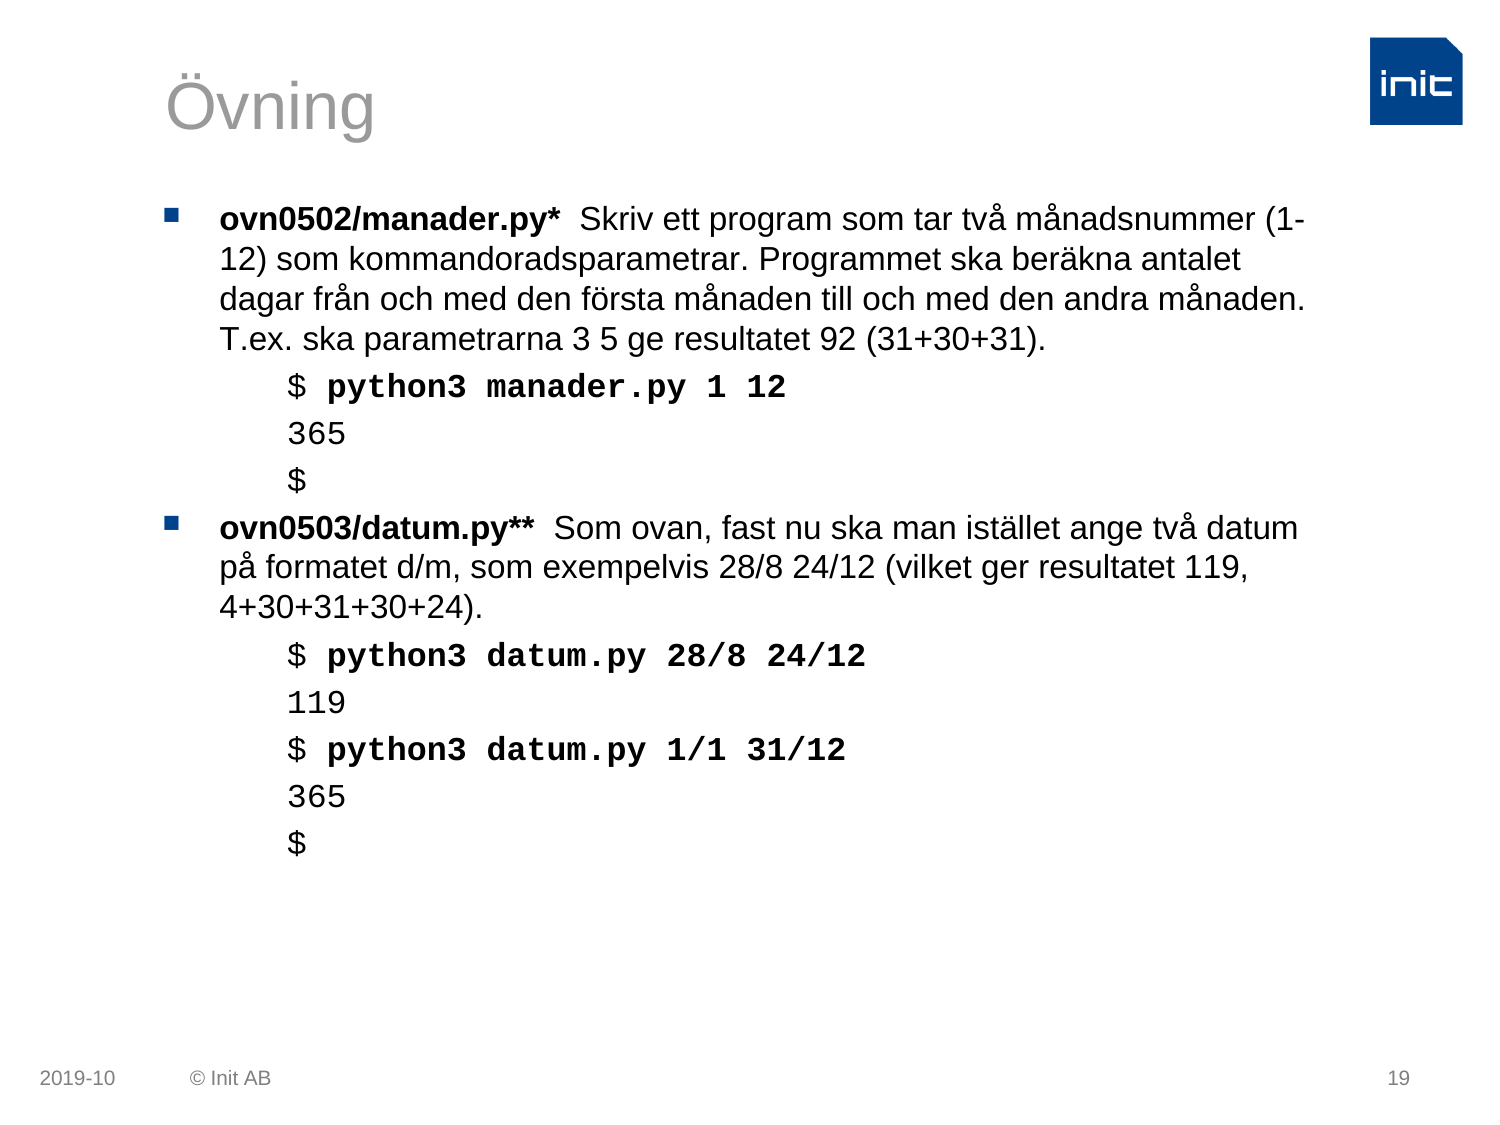

Övning
ovn0502/manader.py* Skriv ett program som tar två månadsnummer (1-12) som kommandoradsparametrar. Programmet ska beräkna antalet dagar från och med den första månaden till och med den andra månaden. T.ex. ska parametrarna 3 5 ge resultatet 92 (31+30+31).
$ python3 manader.py 1 12
365
$
ovn0503/datum.py** Som ovan, fast nu ska man istället ange två datum på formatet d/m, som exempelvis 28/8 24/12 (vilket ger resultatet 119, 4+30+31+30+24).
$ python3 datum.py 28/8 24/12
119
$ python3 datum.py 1/1 31/12
365
$
2019-10
© Init AB